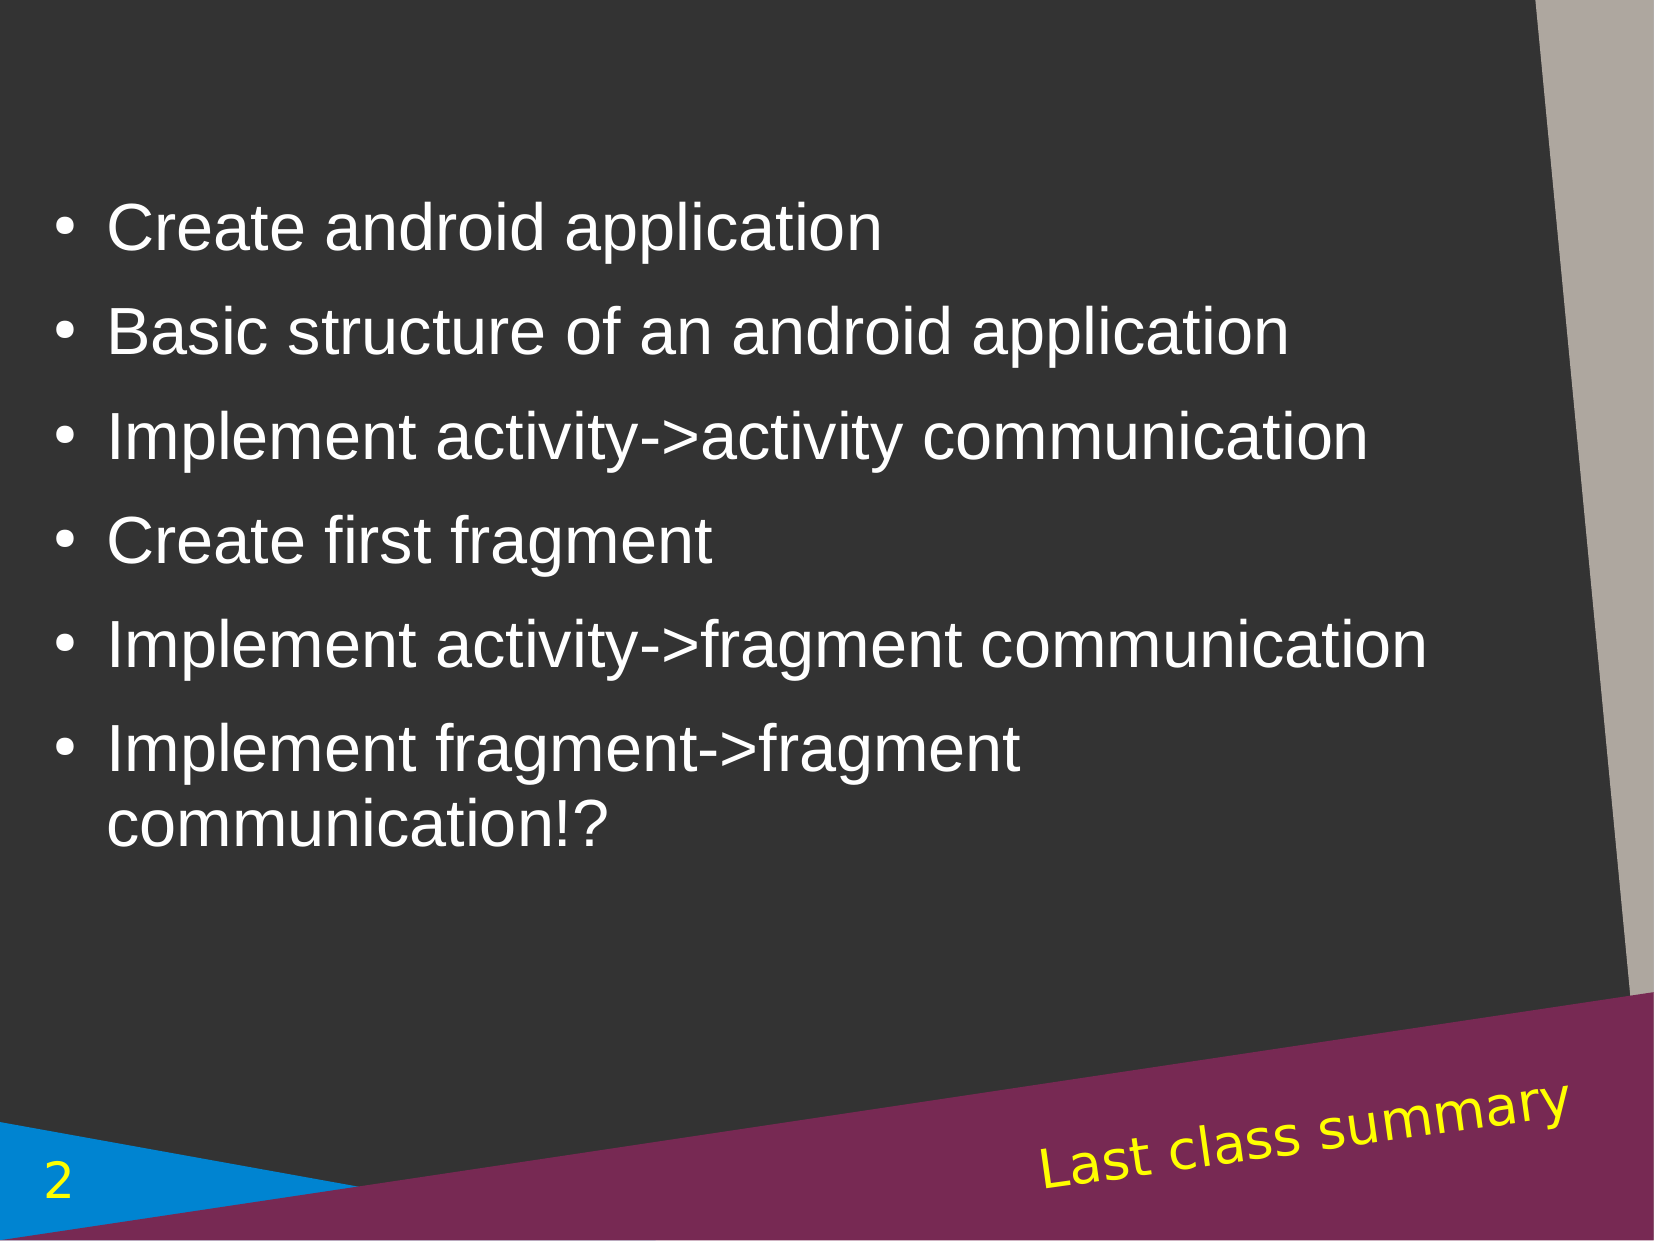

Create android application
Basic structure of an android application
Implement activity->activity communication
Create first fragment
Implement activity->fragment communication
Implement fragment->fragment communication!?
# Last class summary
2